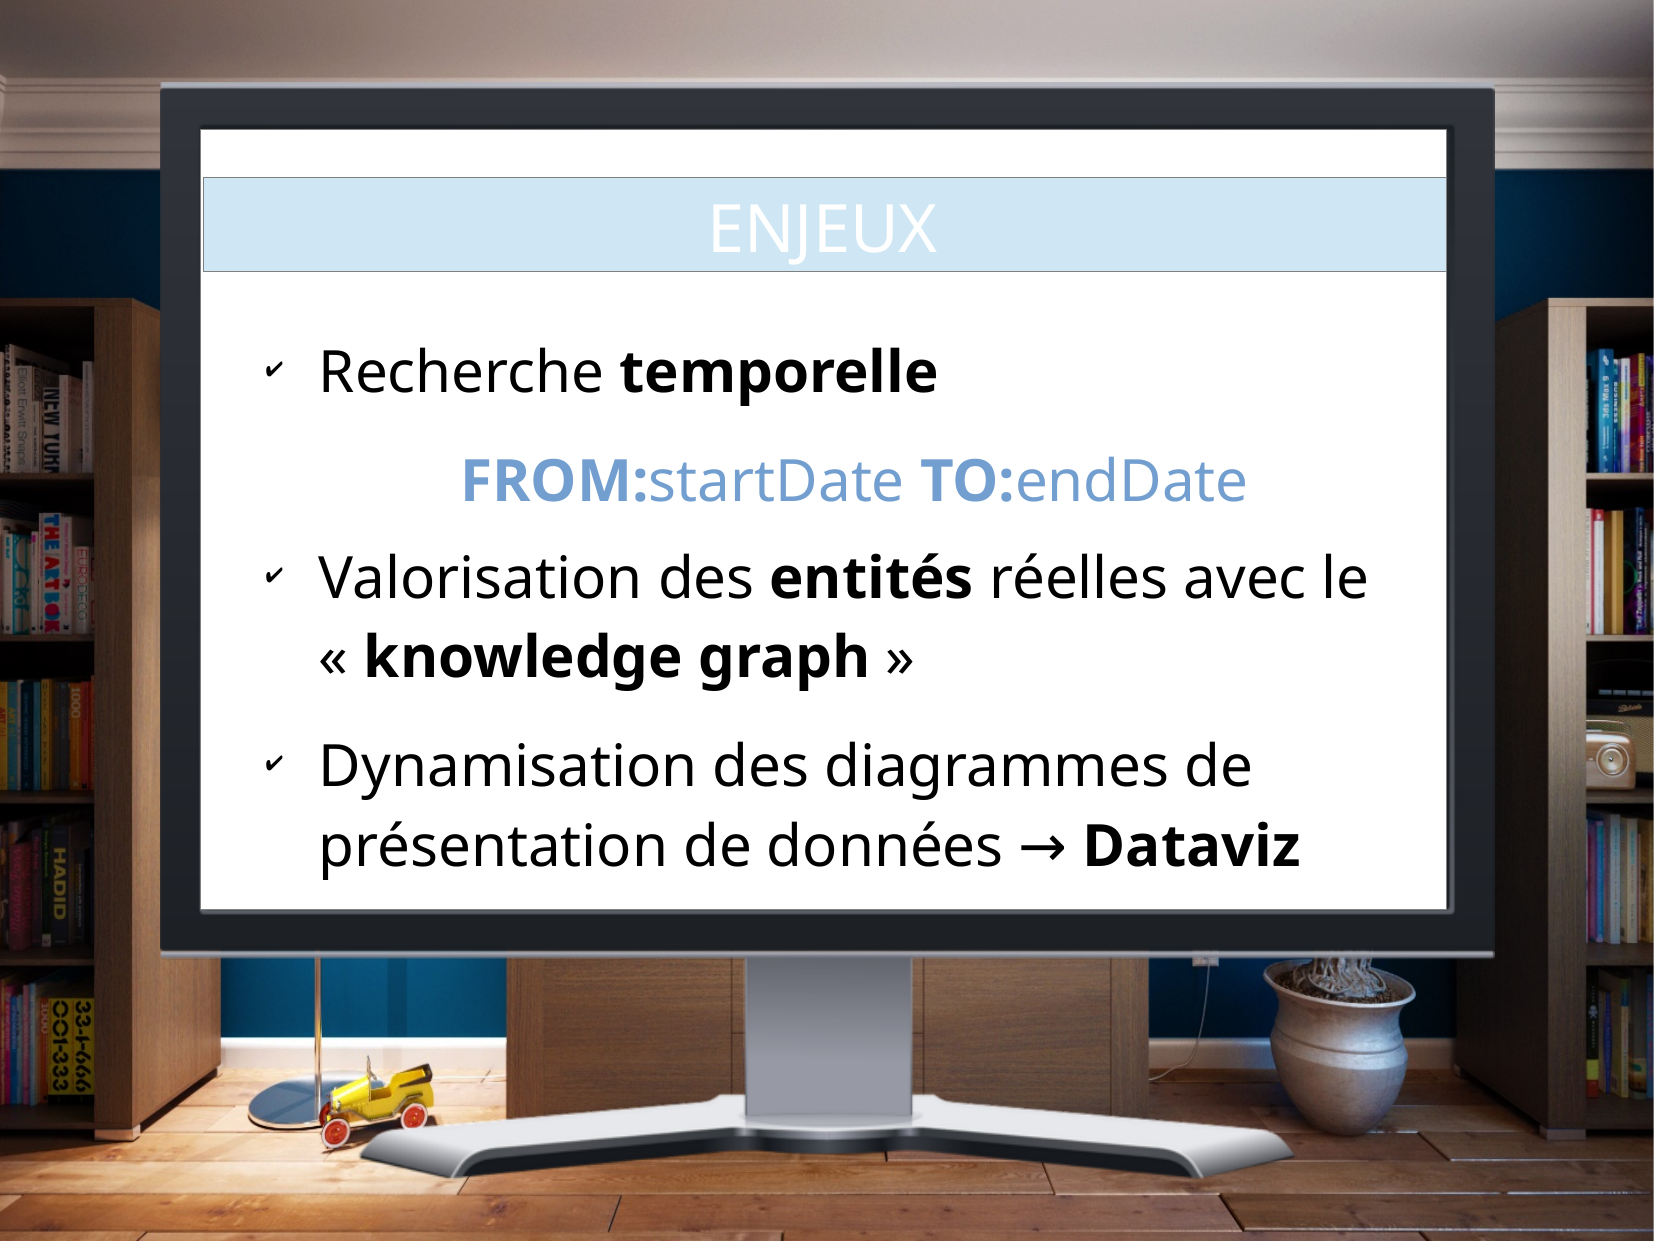

# ENJEUX
Recherche temporelle
FROM:startDate TO:endDate
Valorisation des entités réelles avec le « knowledge graph »
Dynamisation des diagrammes de présentation de données → Dataviz